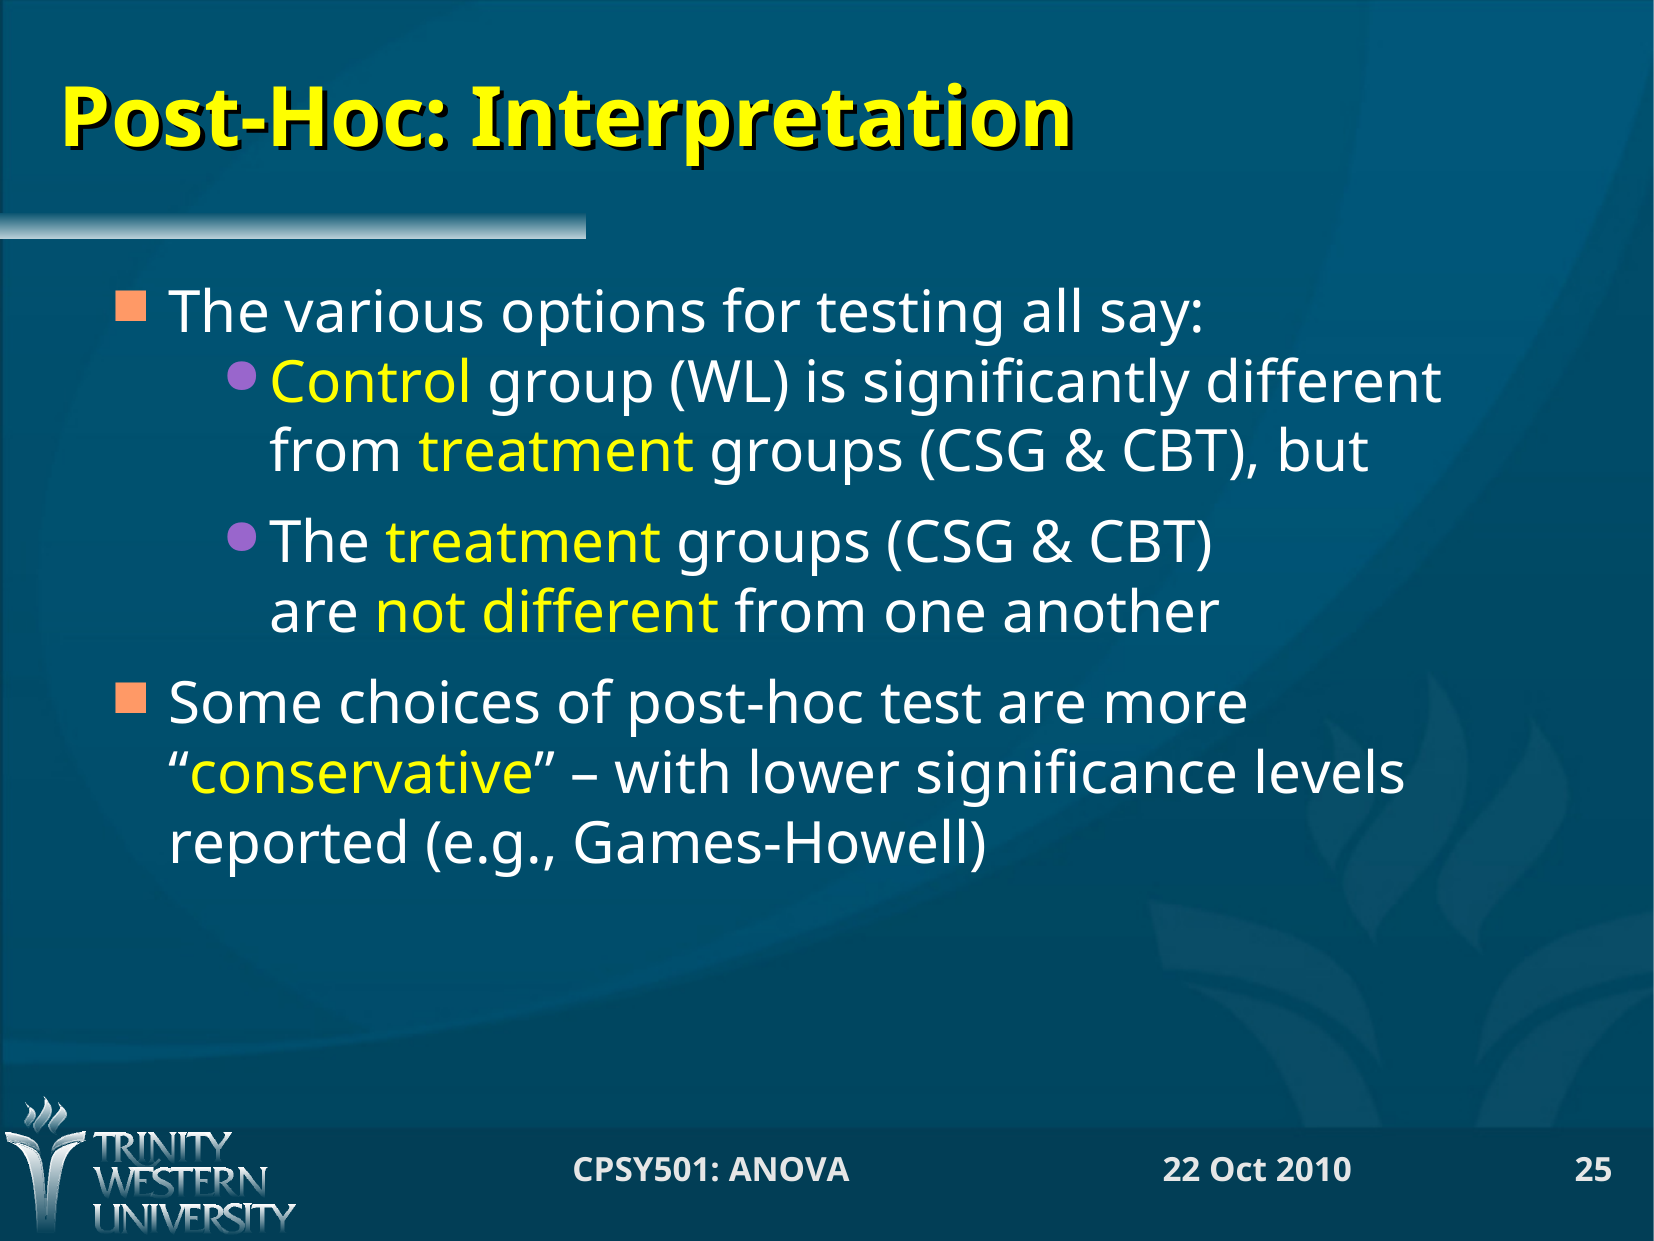

# Post-Hoc: Interpretation
The various options for testing all say:
Control group (WL) is significantly different from treatment groups (CSG & CBT), but
The treatment groups (CSG & CBT)
are not different from one another
Some choices of post-hoc test are more “conservative” – with lower significance levels reported (e.g., Games-Howell)
CPSY501: ANOVA
22 Oct 2010
25